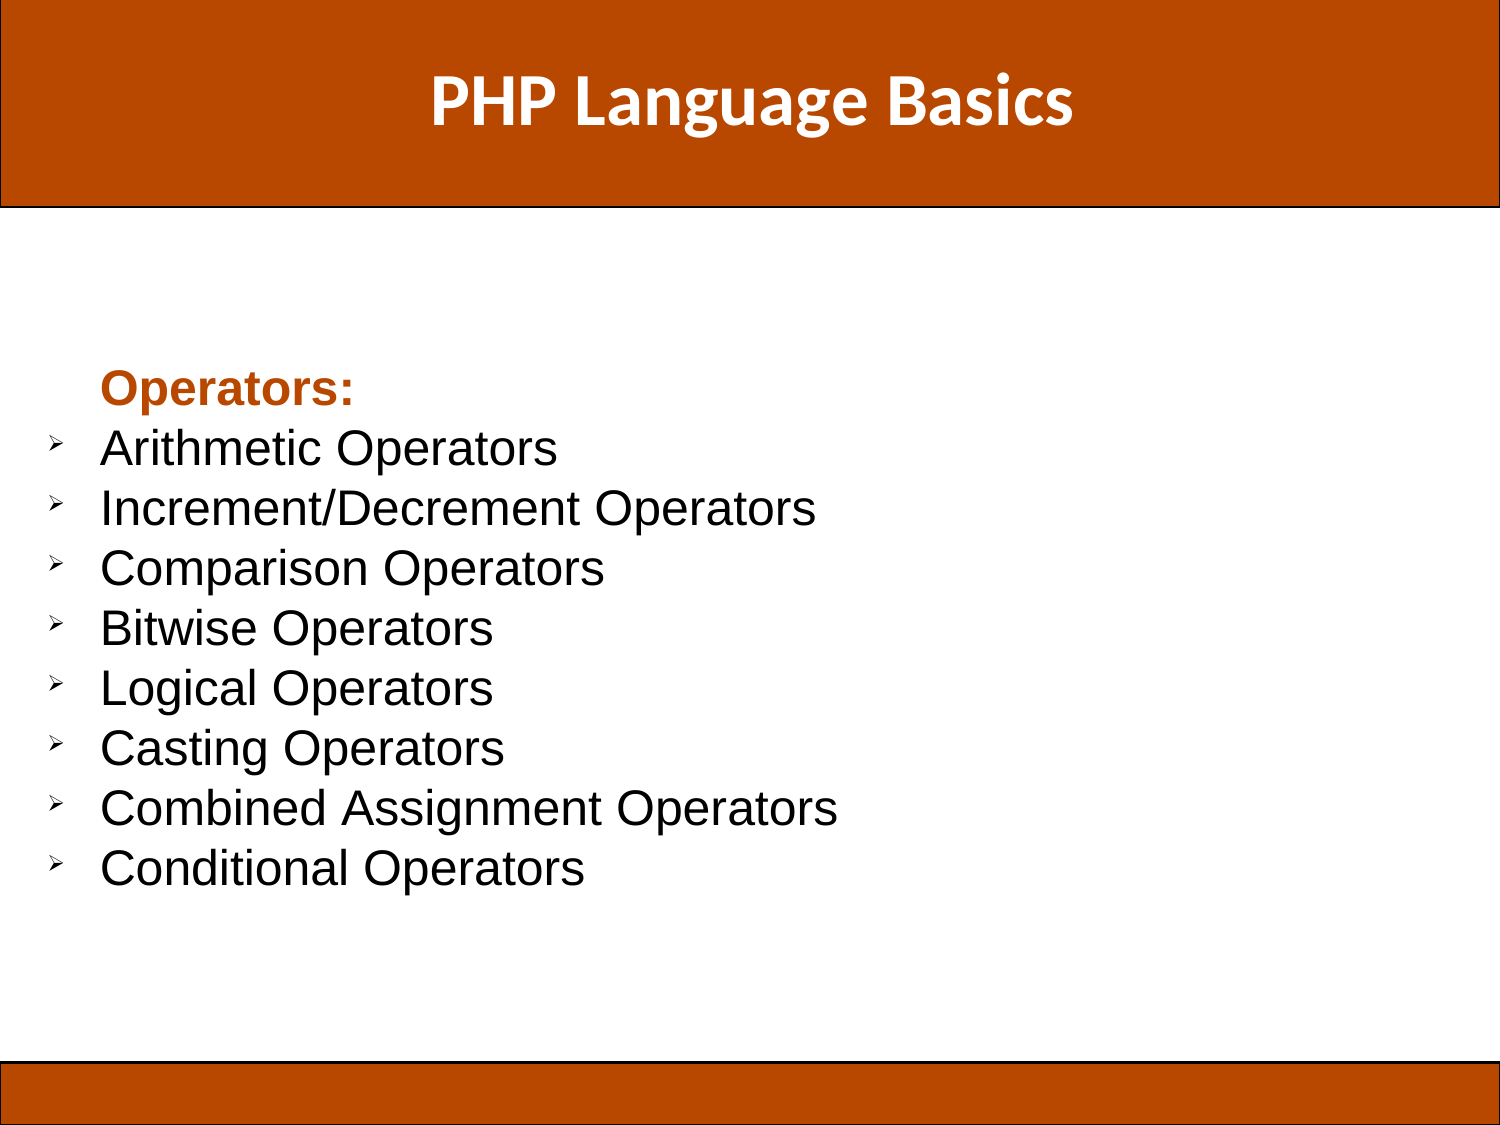

PHP Language Basics
#
Operators:
Arithmetic Operators
Increment/Decrement Operators
Comparison Operators
Bitwise Operators
Logical Operators
Casting Operators
Combined Assignment Operators
Conditional Operators